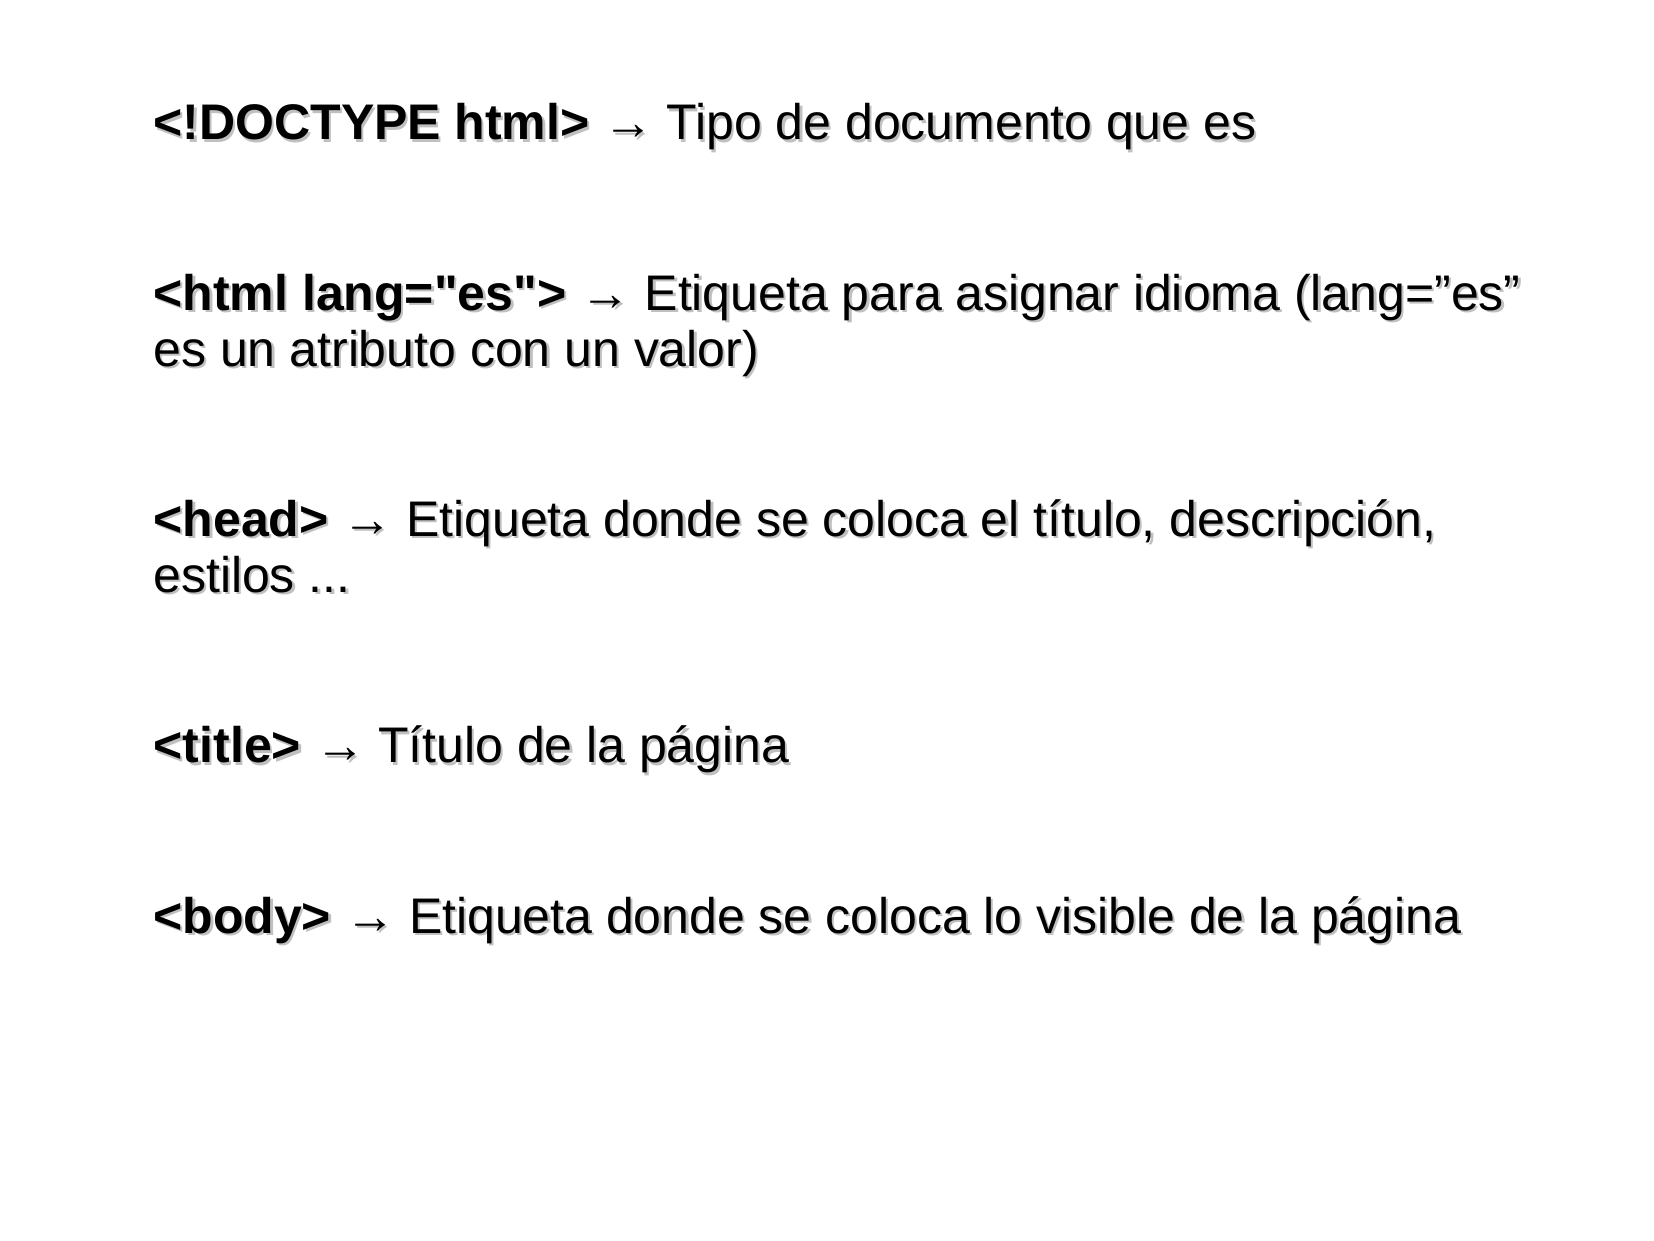

# <!DOCTYPE html> → Tipo de documento que es
<html lang="es"> → Etiqueta para asignar idioma (lang=”es” es un atributo con un valor)
<head> → Etiqueta donde se coloca el título, descripción, estilos ...
<title> → Título de la página
<body> → Etiqueta donde se coloca lo visible de la página